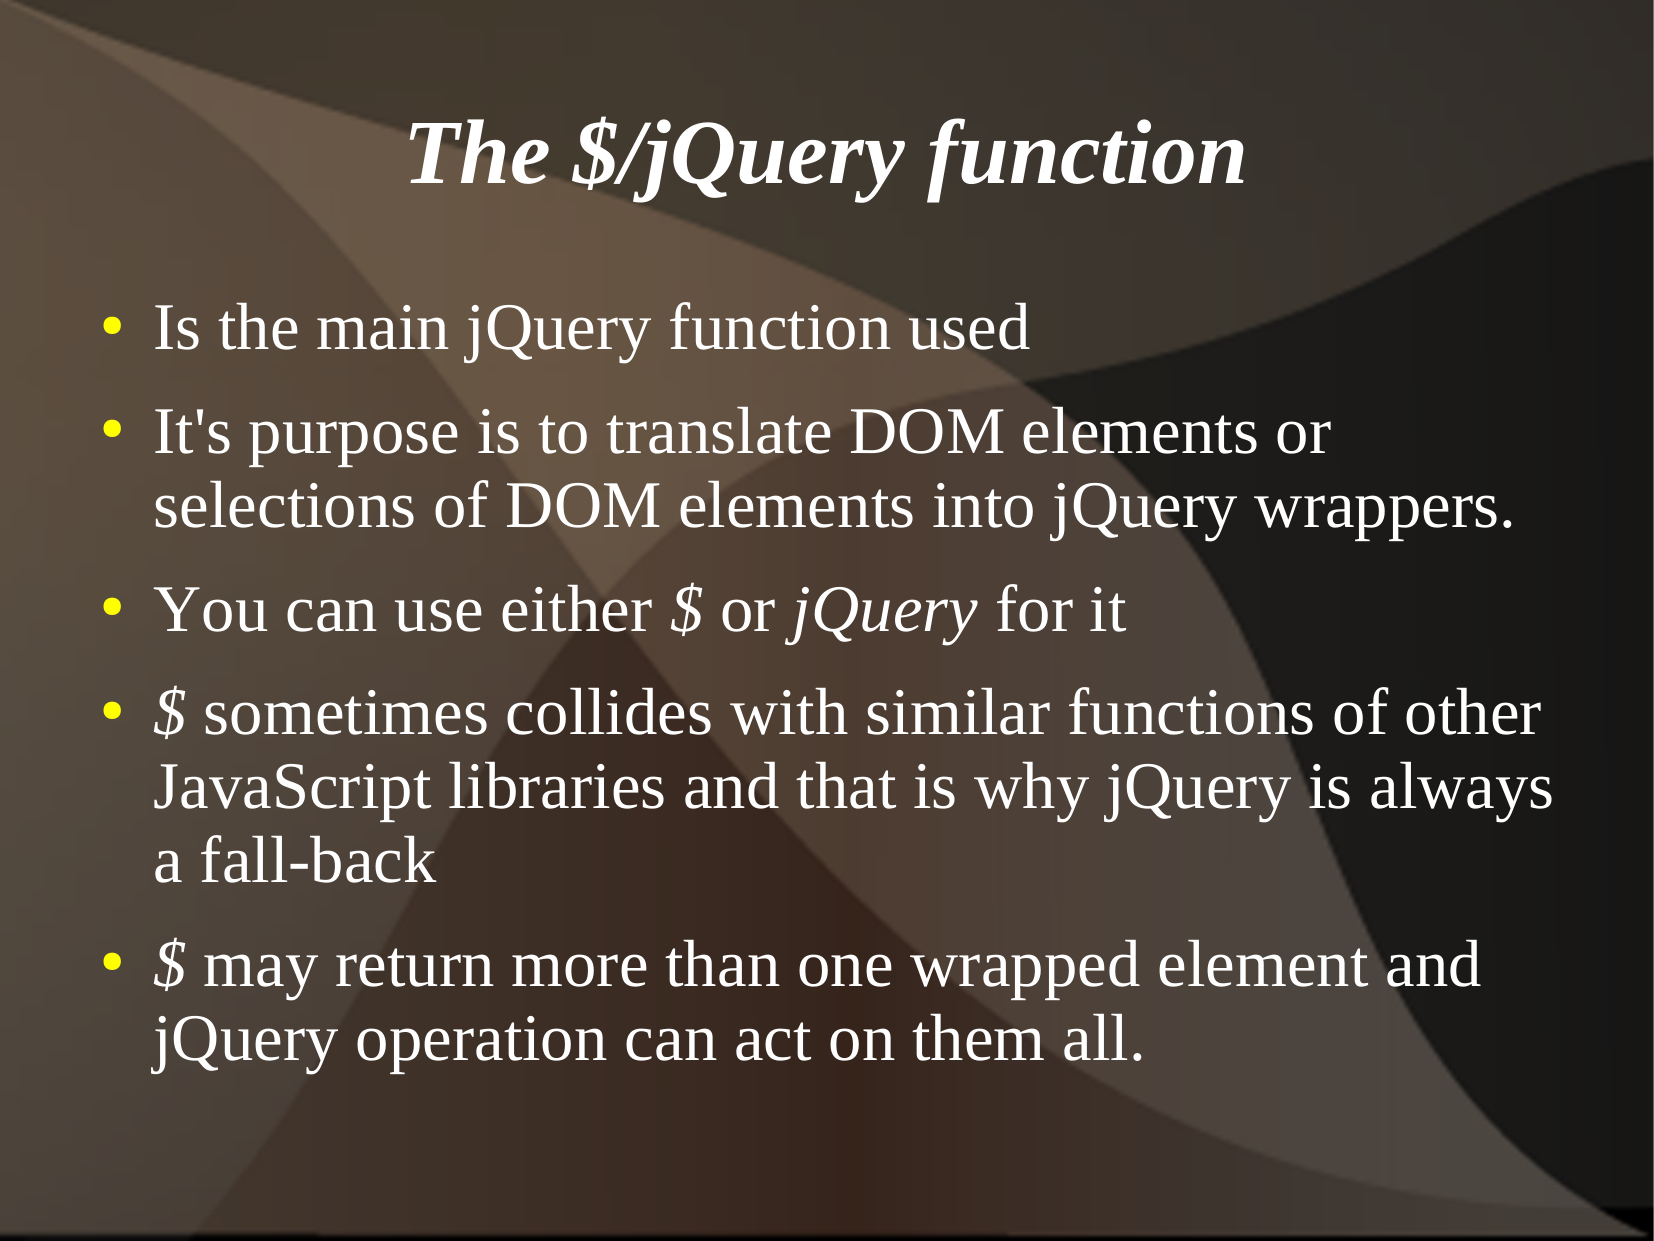

# The $/jQuery function
Is the main jQuery function used
It's purpose is to translate DOM elements or selections of DOM elements into jQuery wrappers.
You can use either $ or jQuery for it
$ sometimes collides with similar functions of other JavaScript libraries and that is why jQuery is always a fall-back
$ may return more than one wrapped element and jQuery operation can act on them all.